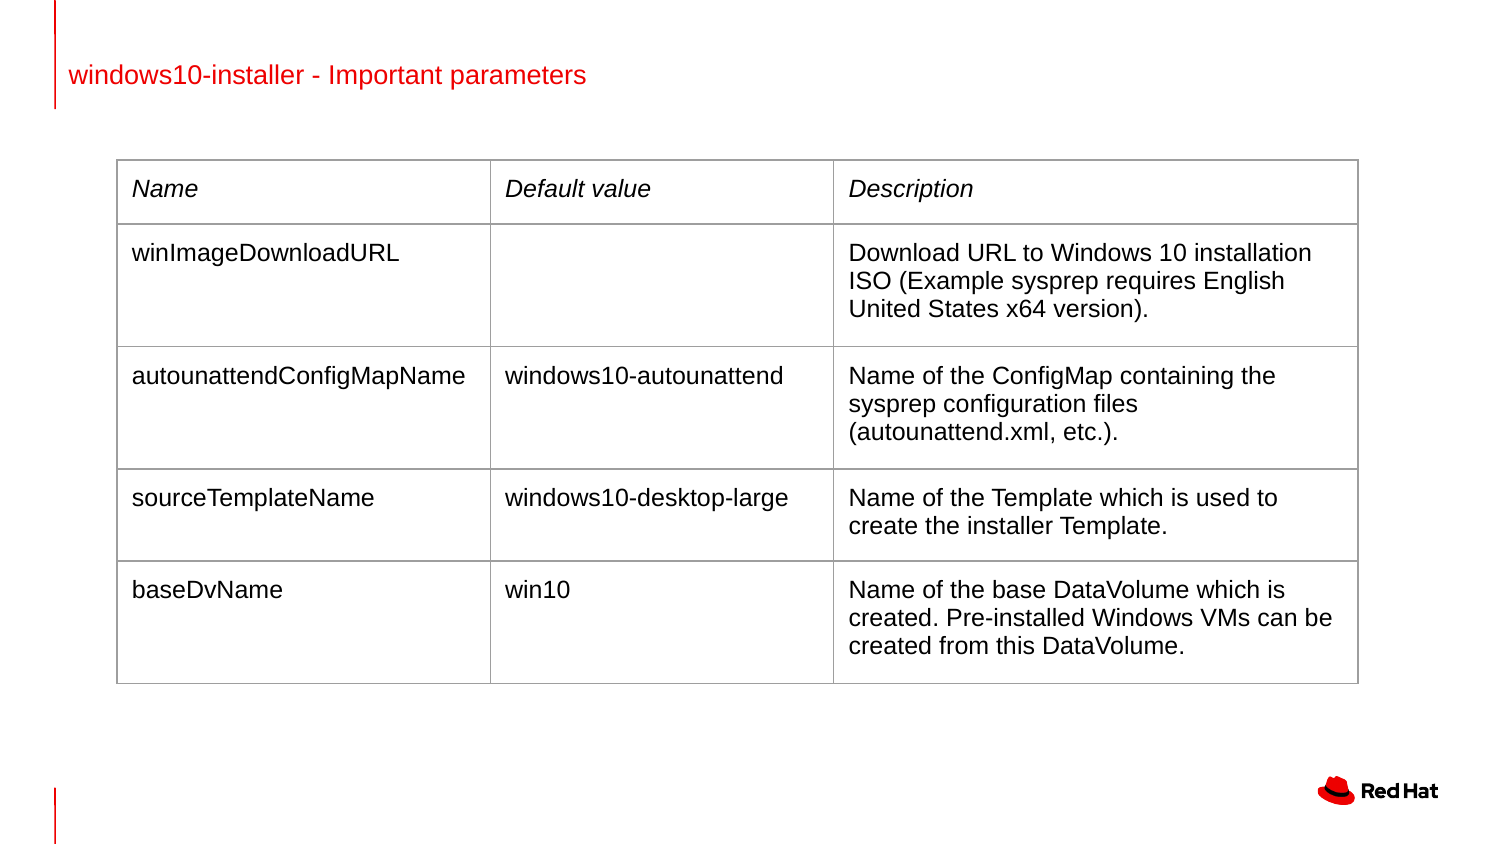

windows10-installer - Important parameters
| Name | Default value | Description |
| --- | --- | --- |
| winImageDownloadURL | | Download URL to Windows 10 installation ISO (Example sysprep requires English United States x64 version). |
| autounattendConfigMapName | windows10-autounattend | Name of the ConfigMap containing the sysprep configuration files (autounattend.xml, etc.). |
| sourceTemplateName | windows10-desktop-large | Name of the Template which is used to create the installer Template. |
| baseDvName | win10 | Name of the base DataVolume which is created. Pre-installed Windows VMs can be created from this DataVolume. |
#